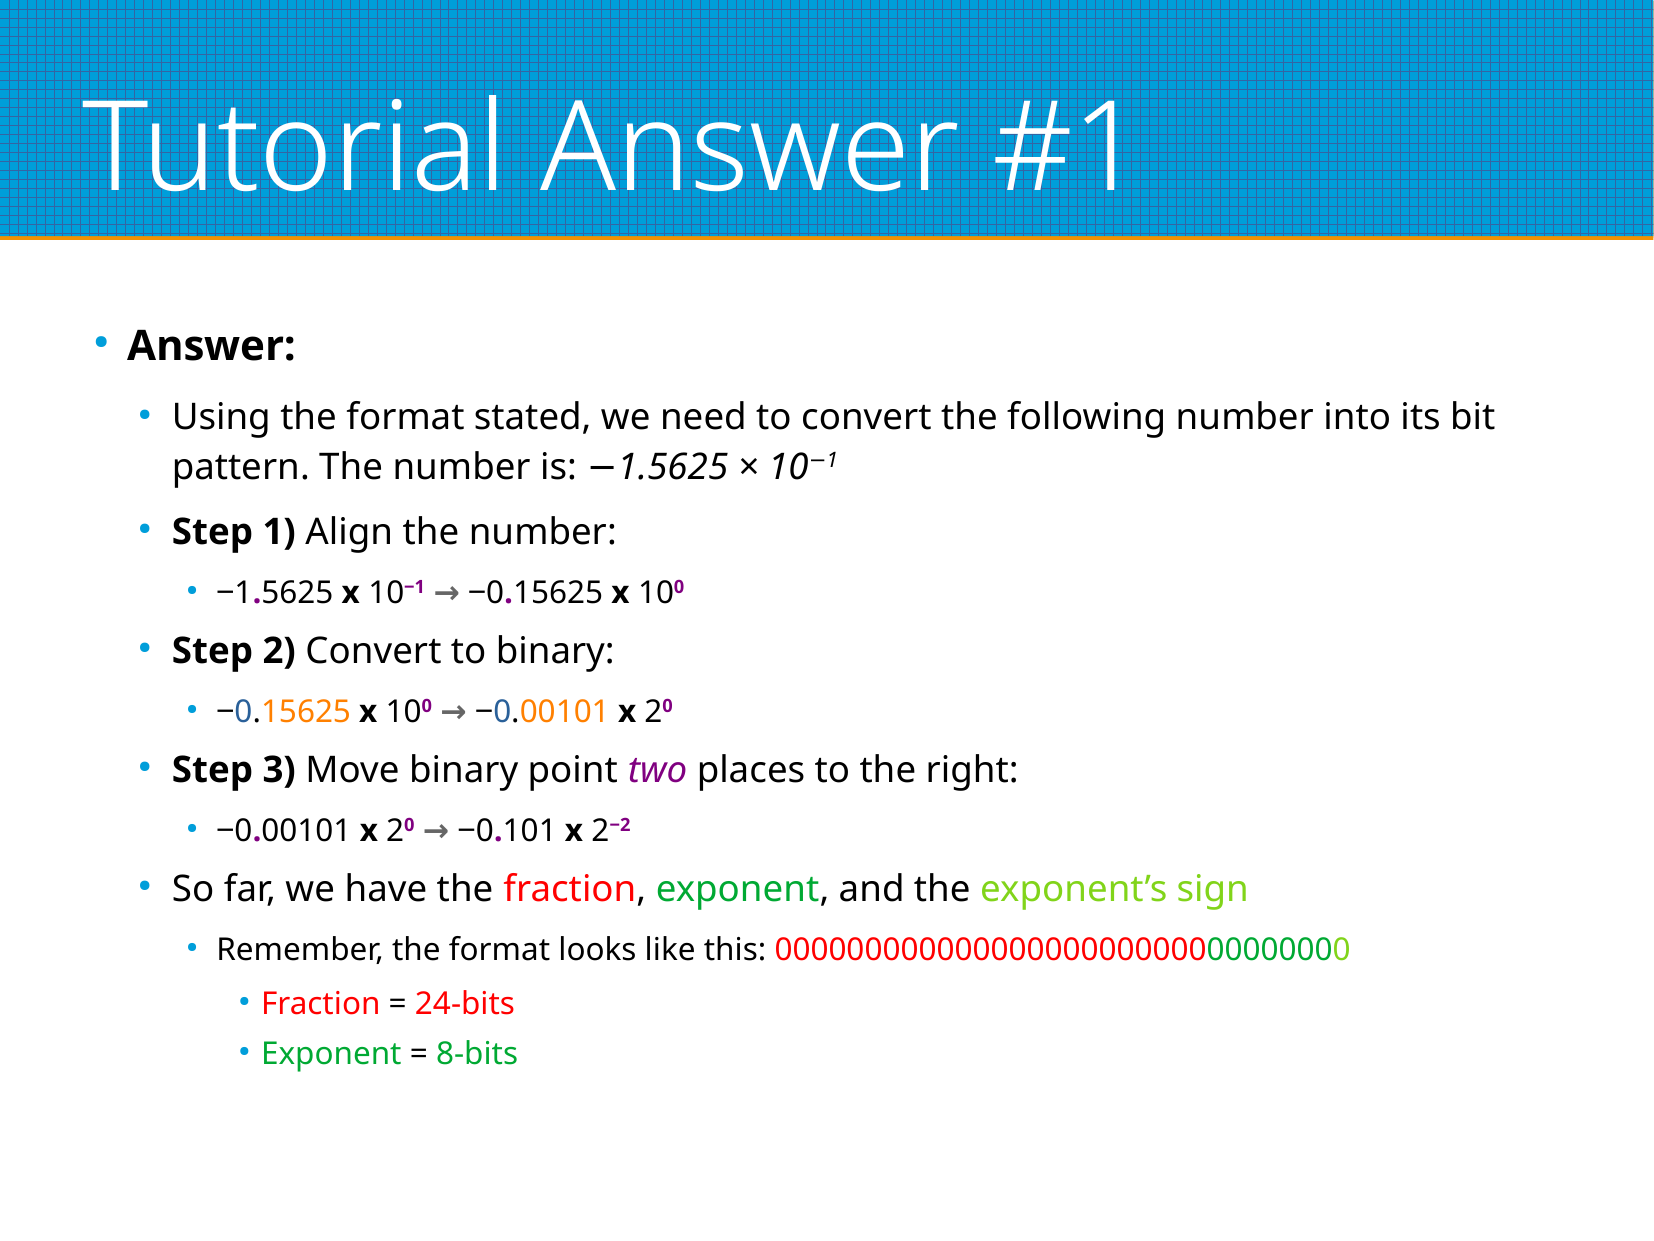

# Tutorial Answer #1
Answer:
Using the format stated, we need to convert the following number into its bit pattern. The number is: −1.5625 × 10−1
Step 1) Align the number:
‒1.5625 x 10‒1 → ‒0.15625 x 100
Step 2) Convert to binary:
‒0.15625 x 100 → ‒0.00101 x 20
Step 3) Move binary point two places to the right:
‒0.00101 x 20 → ‒0.101 x 2‒2
So far, we have the fraction, exponent, and the exponent’s sign
Remember, the format looks like this: 00000000000000000000000000000000
Fraction = 24-bits
Exponent = 8-bits